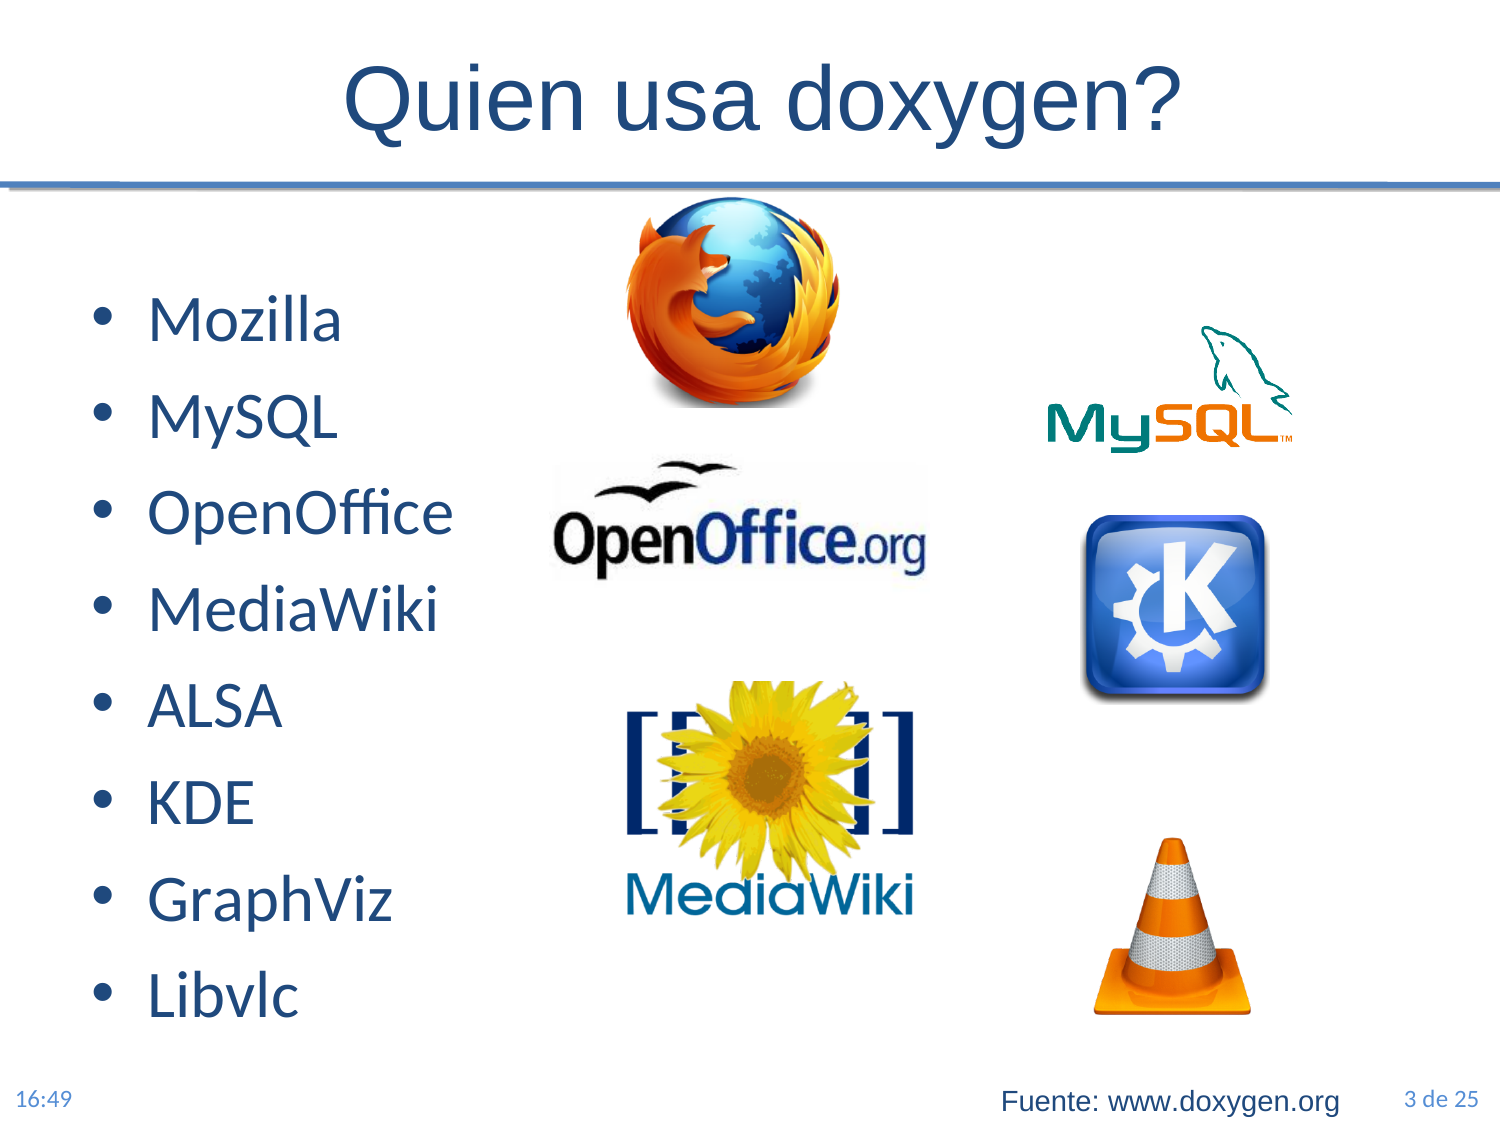

Quien usa doxygen?
Mozilla
MySQL
OpenOffice
MediaWiki
ALSA
KDE
GraphViz
Libvlc
16:49
 de 25
Fuente: www.doxygen.org